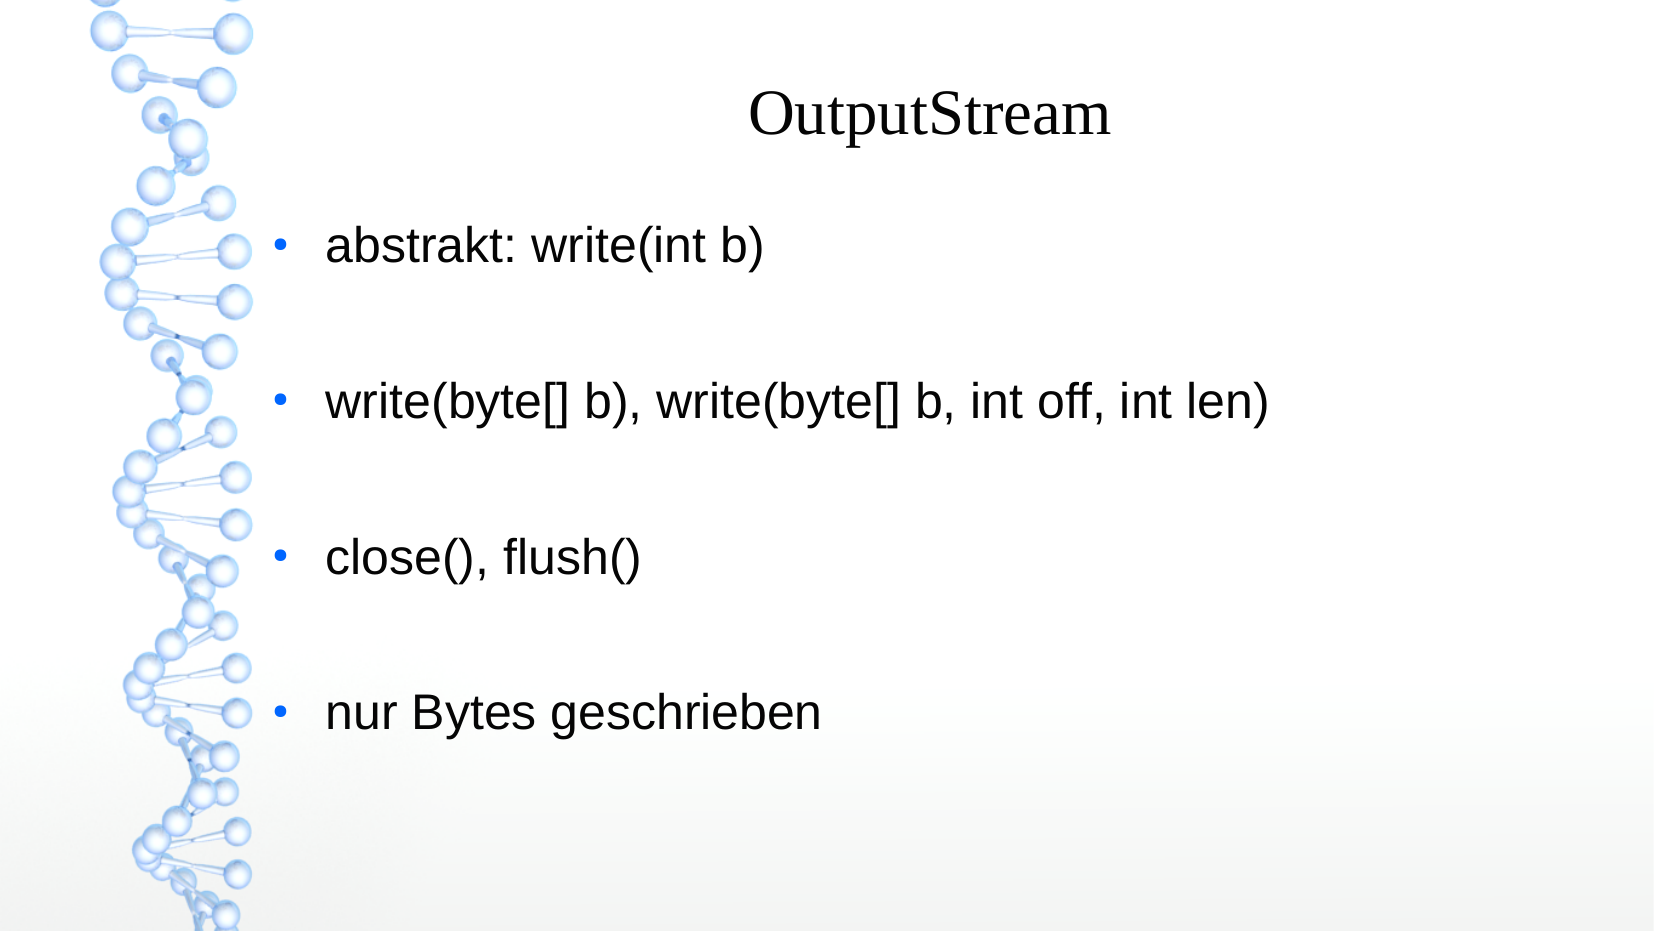

# OutputStream
abstrakt: write(int b)
write(byte[] b), write(byte[] b, int off, int len)
close(), flush()
nur Bytes geschrieben